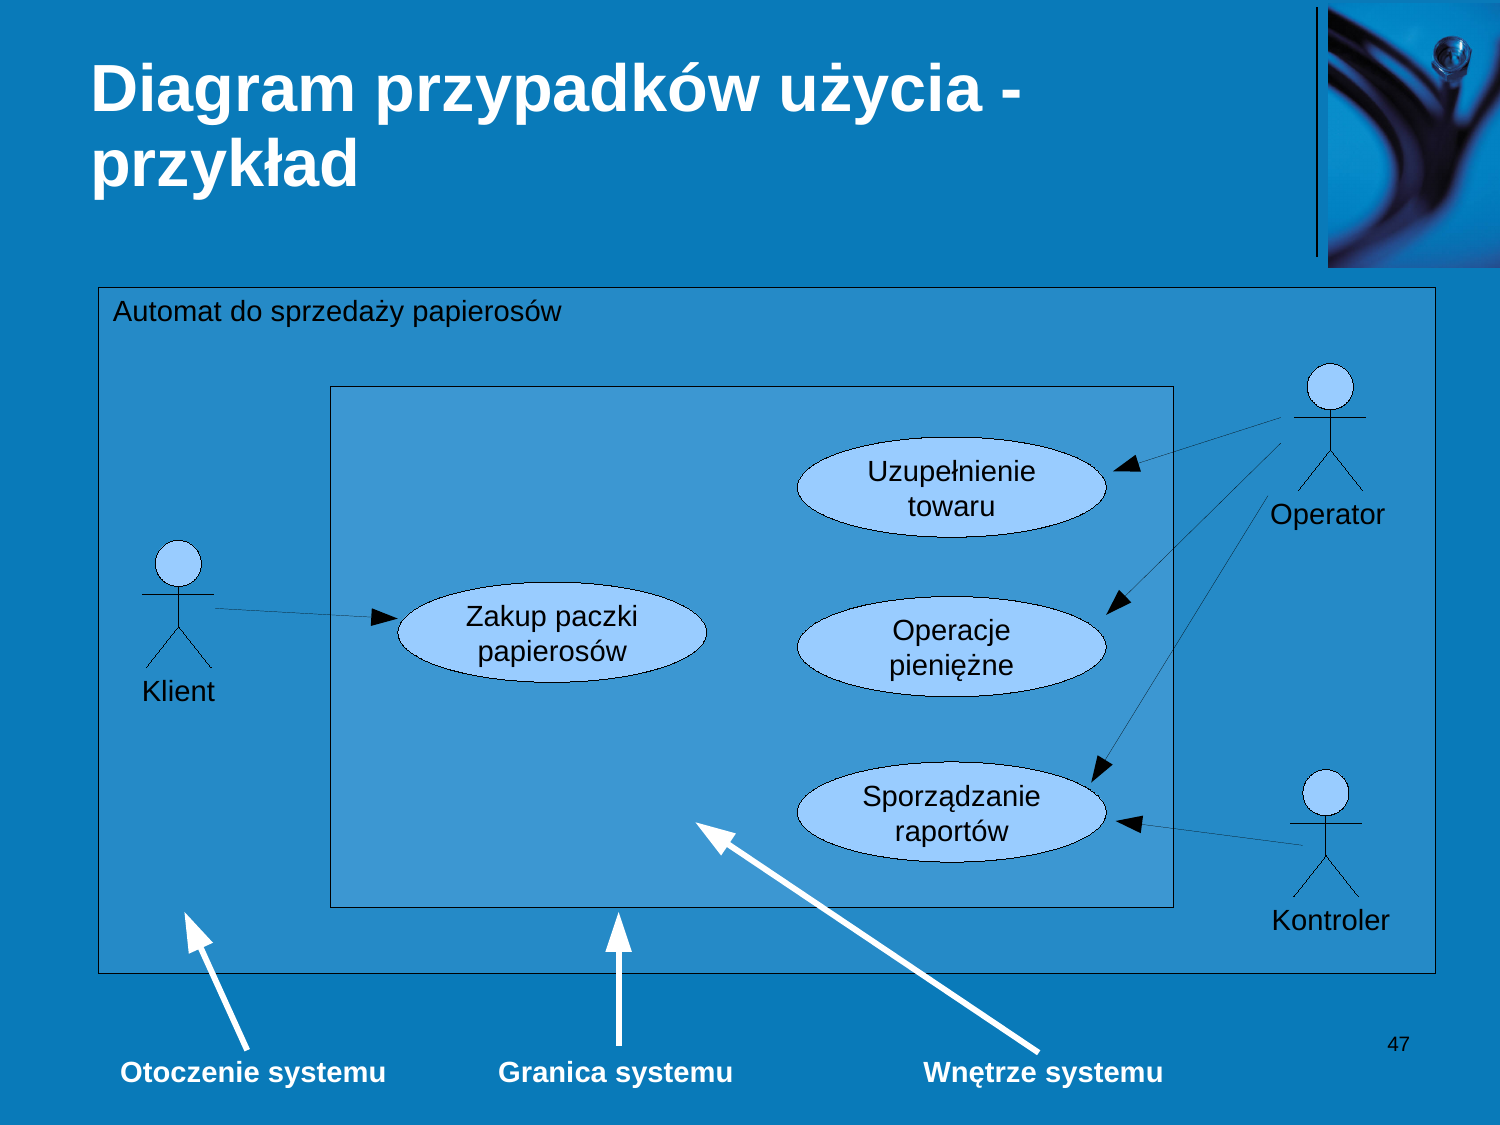

# Diagram przypadków użycia - przykład
Automat do sprzedaży papierosów
Uzupełnienie
towaru
Operator
Zakup paczki
papierosów
Operacje
pieniężne
Klient
Sporządzanie
raportów
Kontroler
Otoczenie systemu
Granica systemu
Wnętrze systemu
47